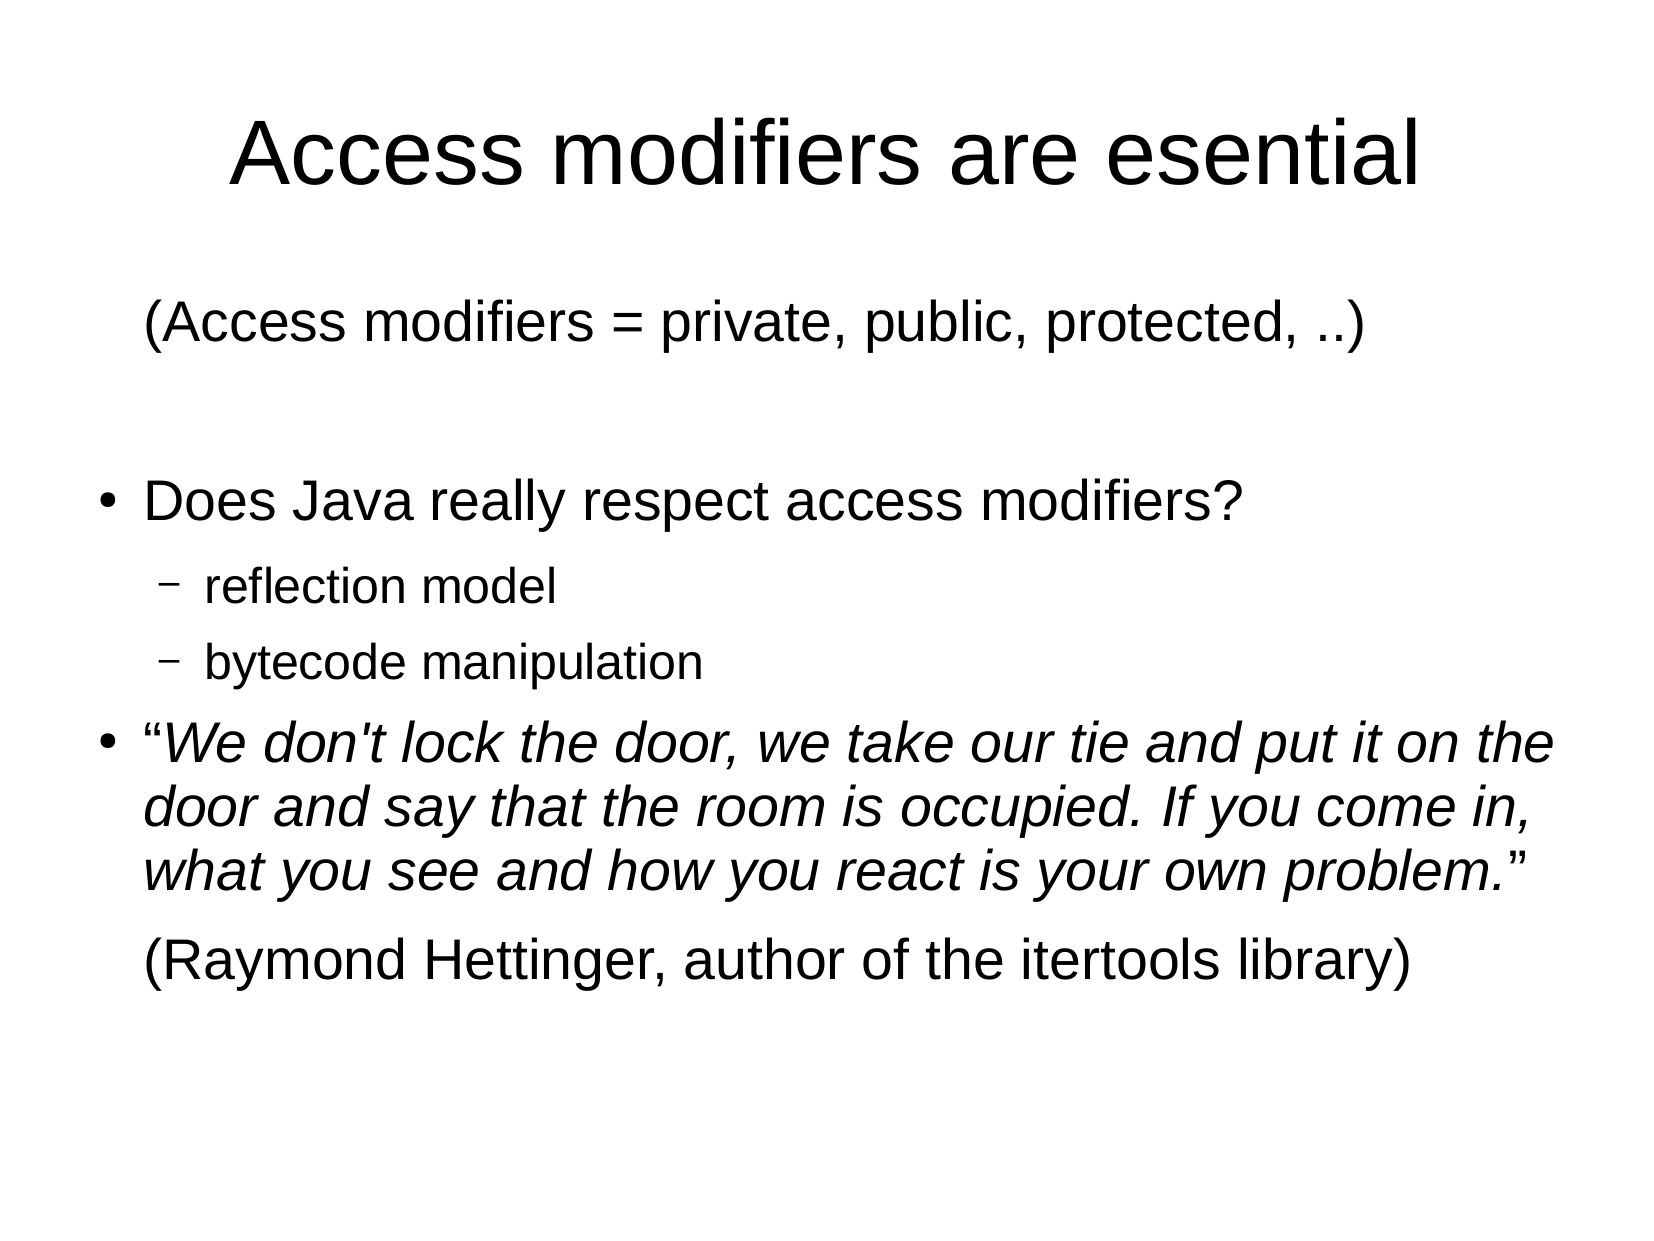

# Access modifiers are esential
(Access modifiers = private, public, protected, ..)
Does Java really respect access modifiers?
reflection model
bytecode manipulation
“We don't lock the door, we take our tie and put it on the door and say that the room is occupied. If you come in, what you see and how you react is your own problem.”
(Raymond Hettinger, author of the itertools library)